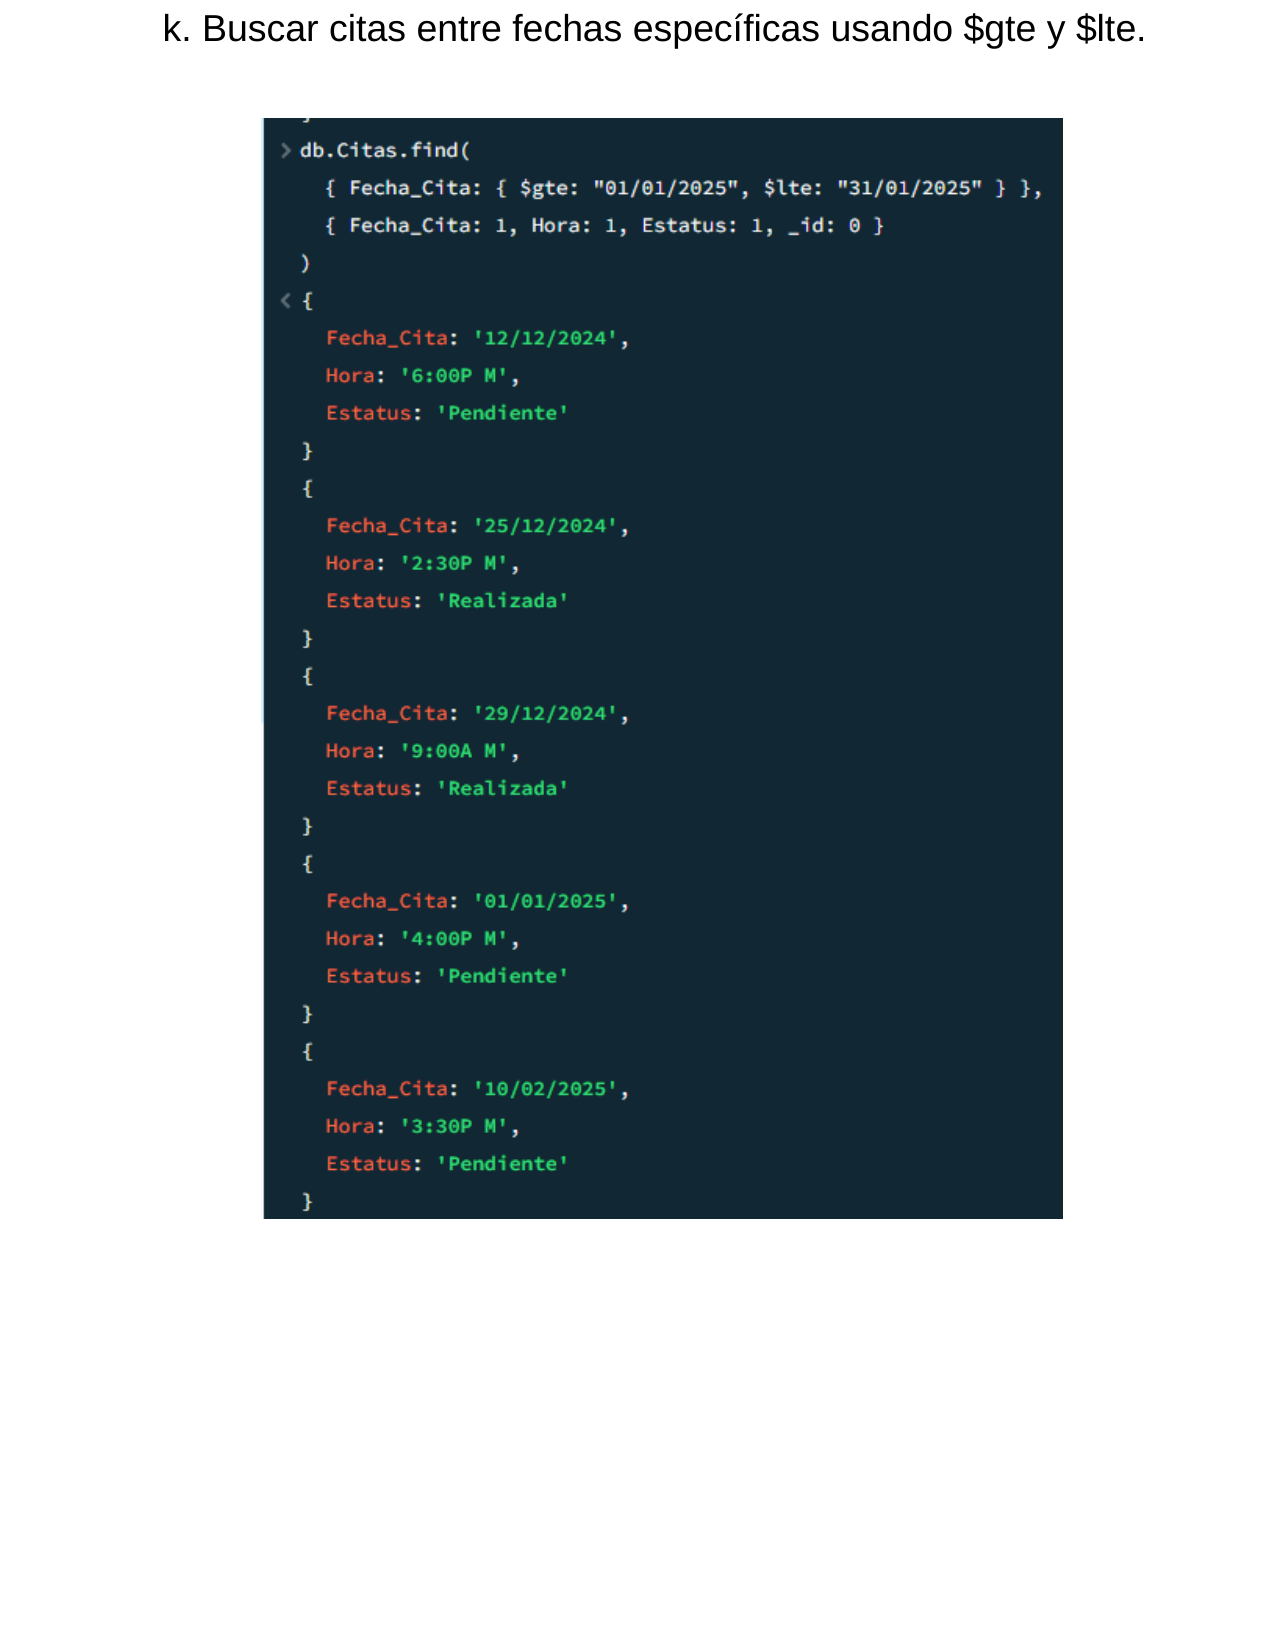

k. Buscar citas entre fechas específicas usando $gte y $lte.